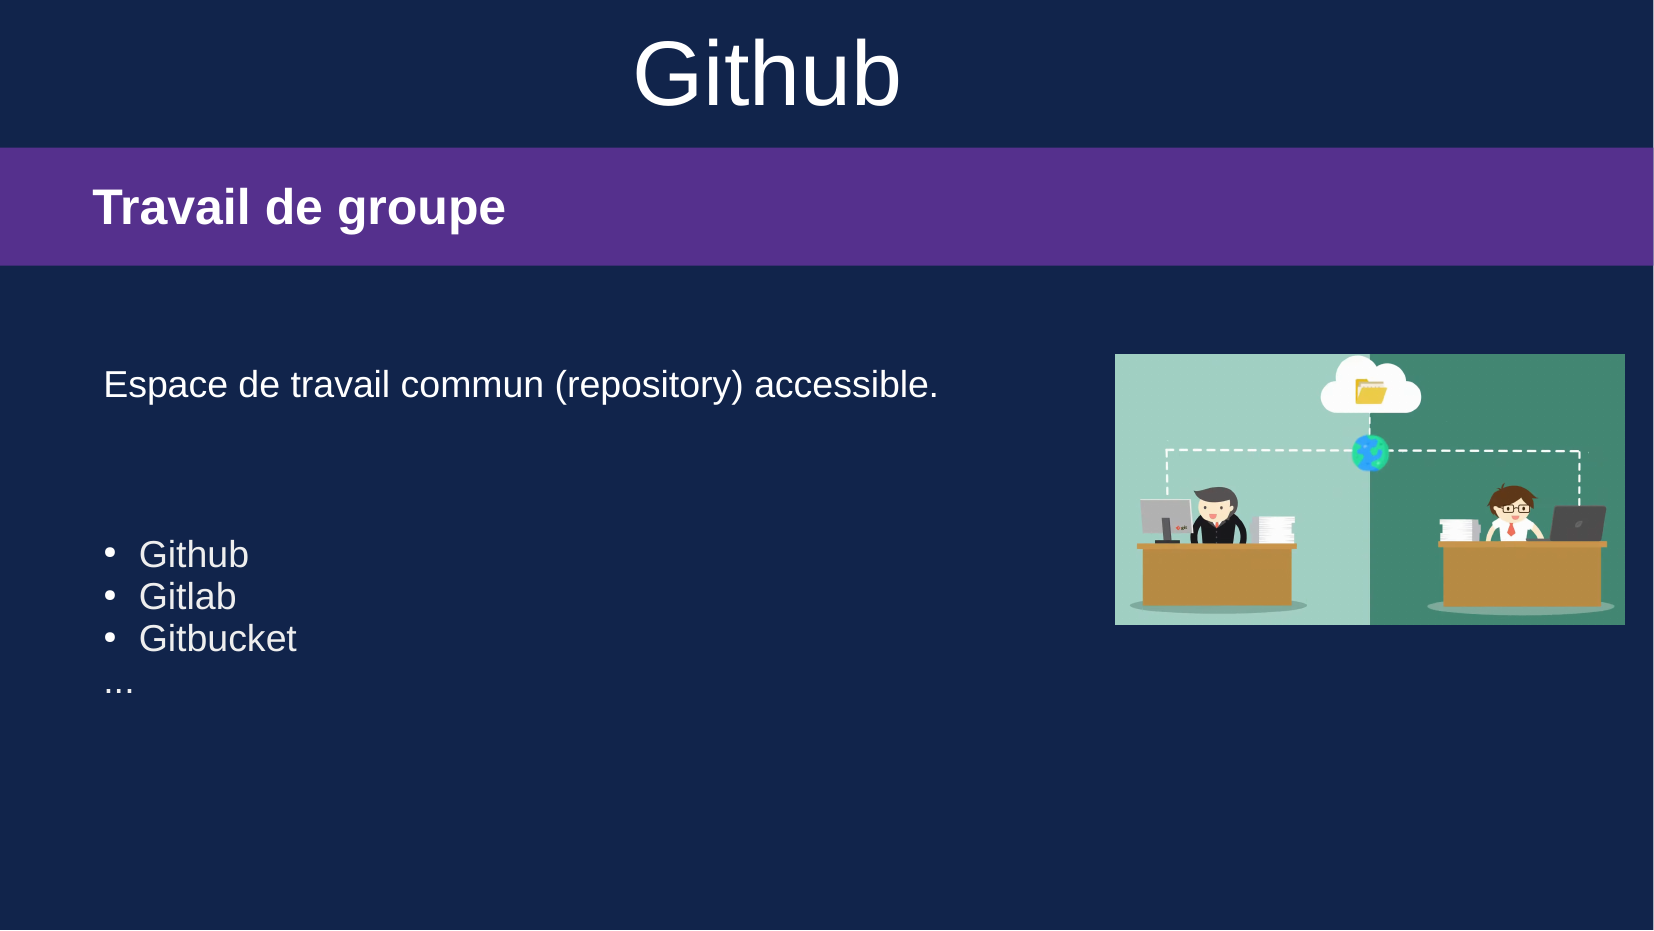

# Github
Travail de groupe
Espace de travail commun (repository) accessible.
Github
Gitlab
Gitbucket
...